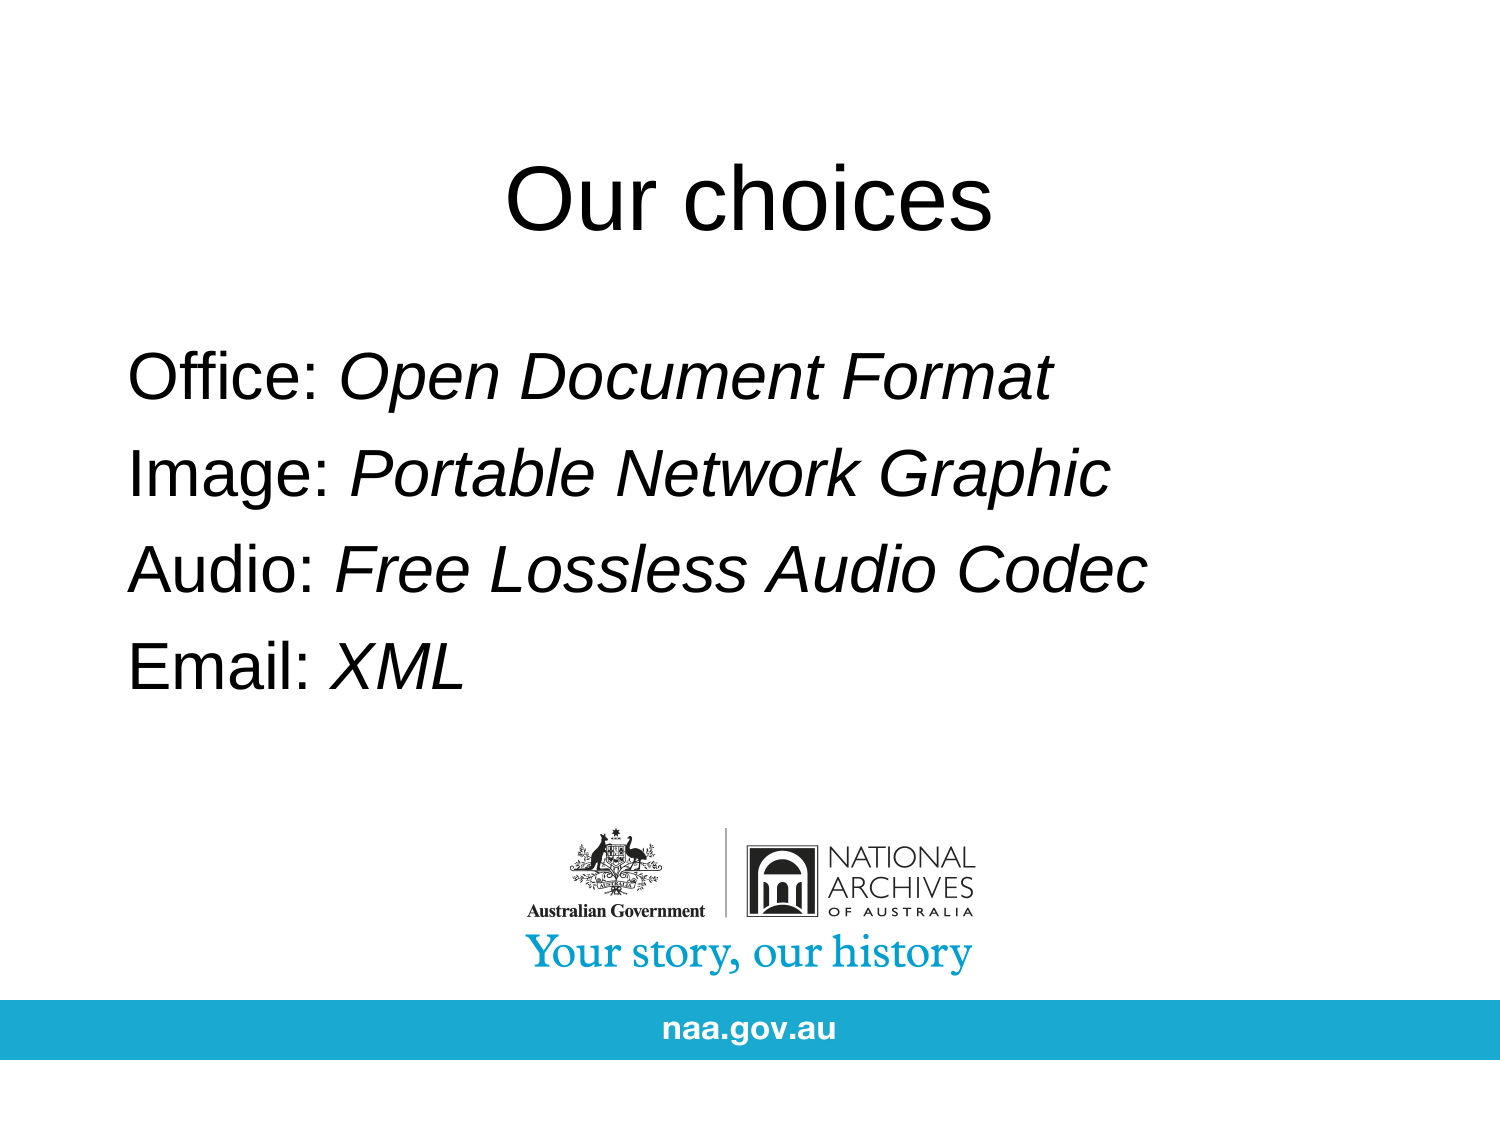

# Our choices
Office: Open Document Format
Image: Portable Network Graphic
Audio: Free Lossless Audio Codec
Email: XML